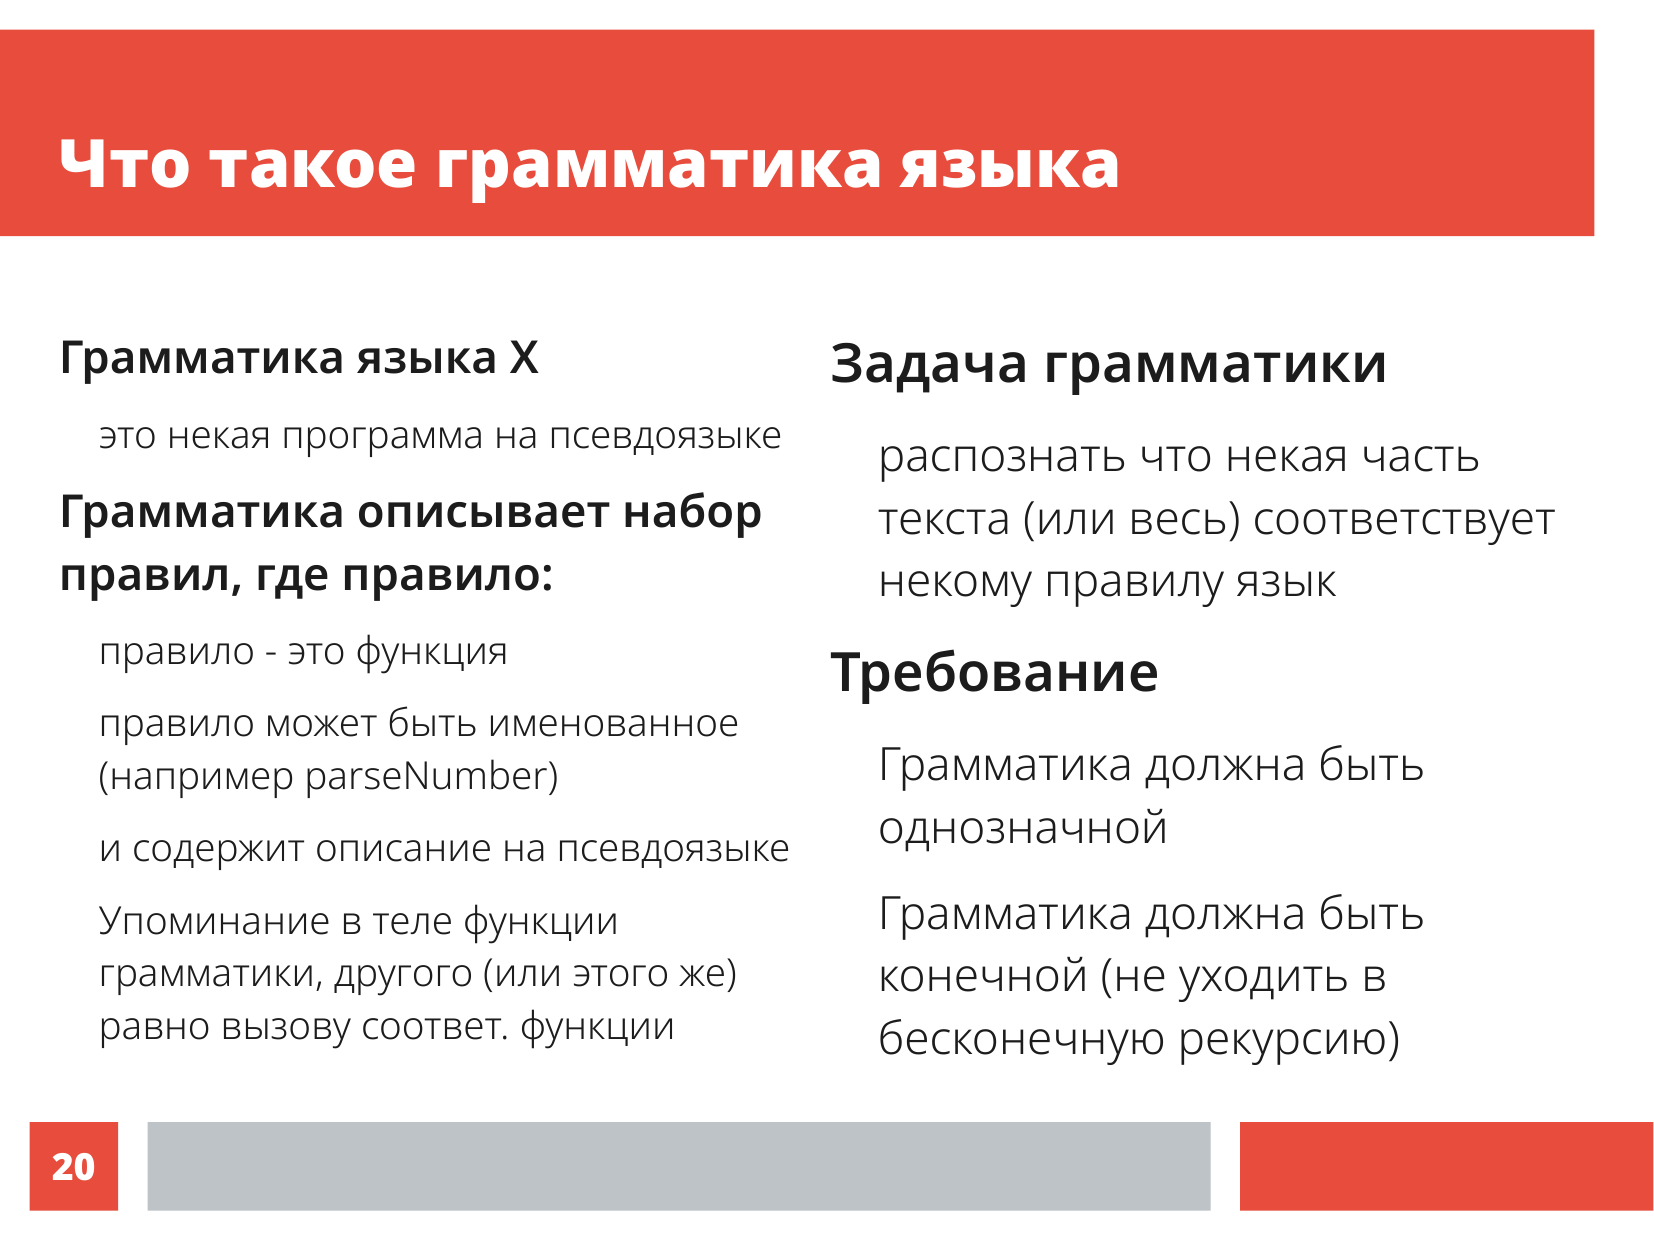

# Что такое грамматика языка
Грамматика языка X
это некая программа на псевдоязыке
Грамматика описывает набор правил, где правило:
правило - это функция
правило может быть именованное (например parseNumber)
и содержит описание на псевдоязыке
Упоминание в теле функции грамматики, другого (или этого же) равно вызову соответ. функции
Задача грамматики
распознать что некая часть текста (или весь) соответствует некому правилу язык
Требование
Грамматика должна быть однозначной
Грамматика должна быть конечной (не уходить в бесконечную рекурсию)
20